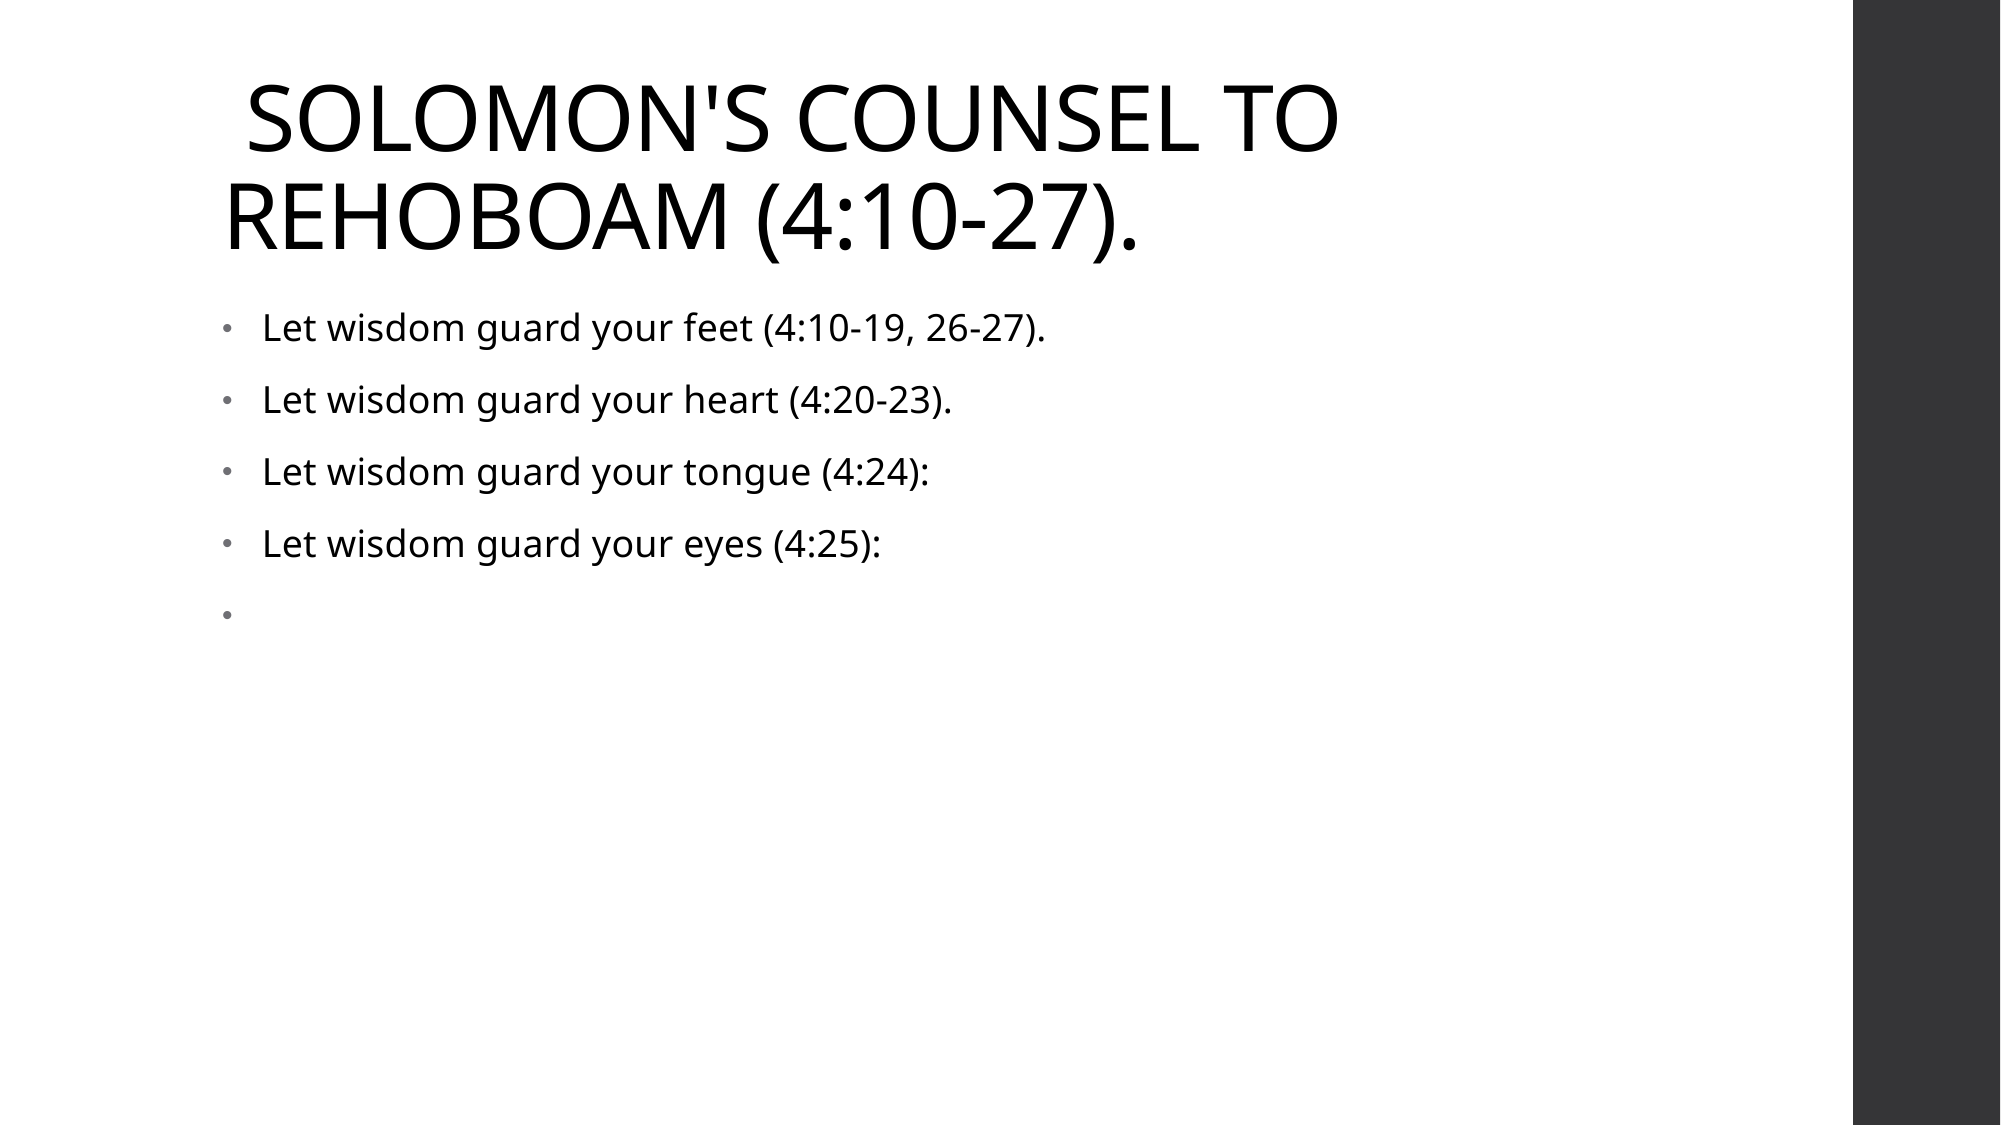

# SOLOMON'S COUNSEL TO REHOBOAM (4:10-27).
 Let wisdom guard your feet (4:10-19, 26-27).
 Let wisdom guard your heart (4:20-23).
 Let wisdom guard your tongue (4:24):
 Let wisdom guard your eyes (4:25):